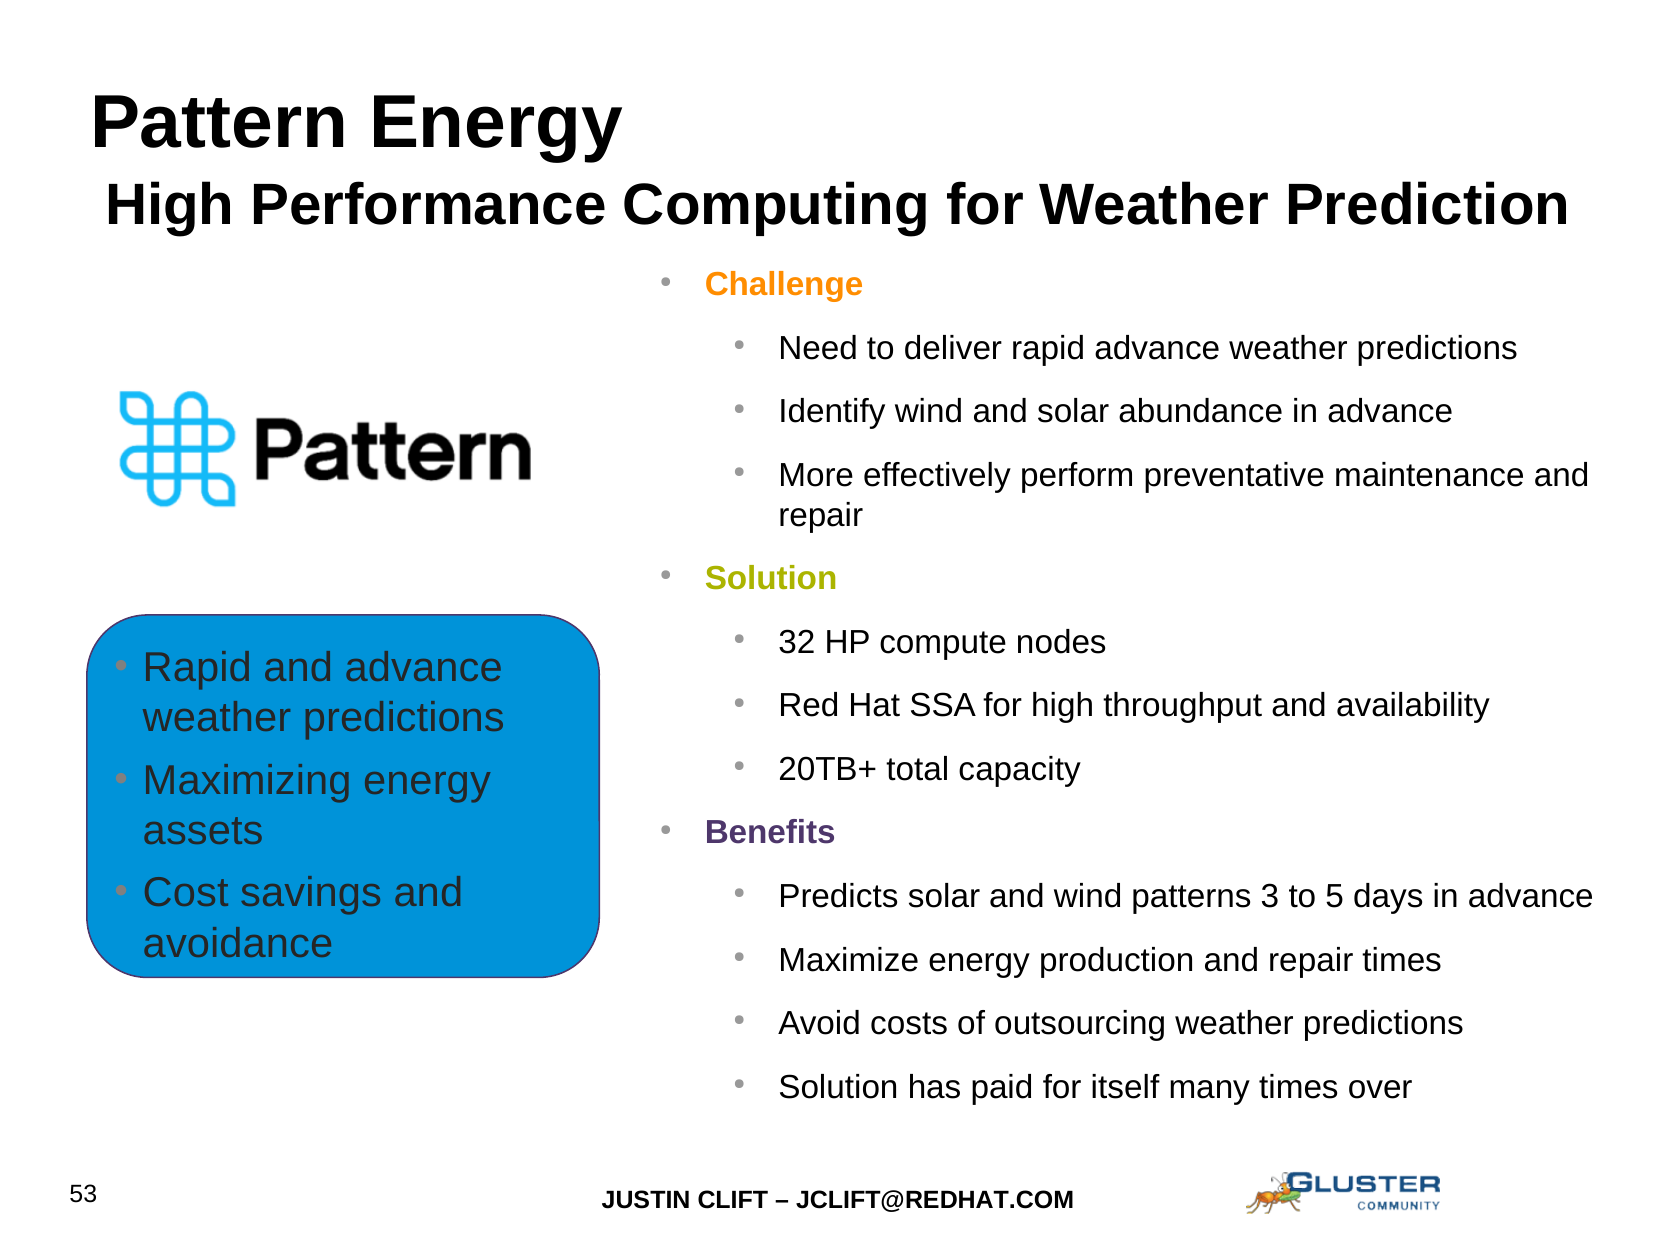

# Pattern Energy
High Performance Computing for Weather Prediction
Challenge
Need to deliver rapid advance weather predictions
Identify wind and solar abundance in advance
More effectively perform preventative maintenance and repair
Solution
32 HP compute nodes
Red Hat SSA for high throughput and availability
20TB+ total capacity
Benefits
Predicts solar and wind patterns 3 to 5 days in advance
Maximize energy production and repair times
Avoid costs of outsourcing weather predictions
Solution has paid for itself many times over
Rapid and advance weather predictions
Maximizing energy assets
Cost savings and avoidance